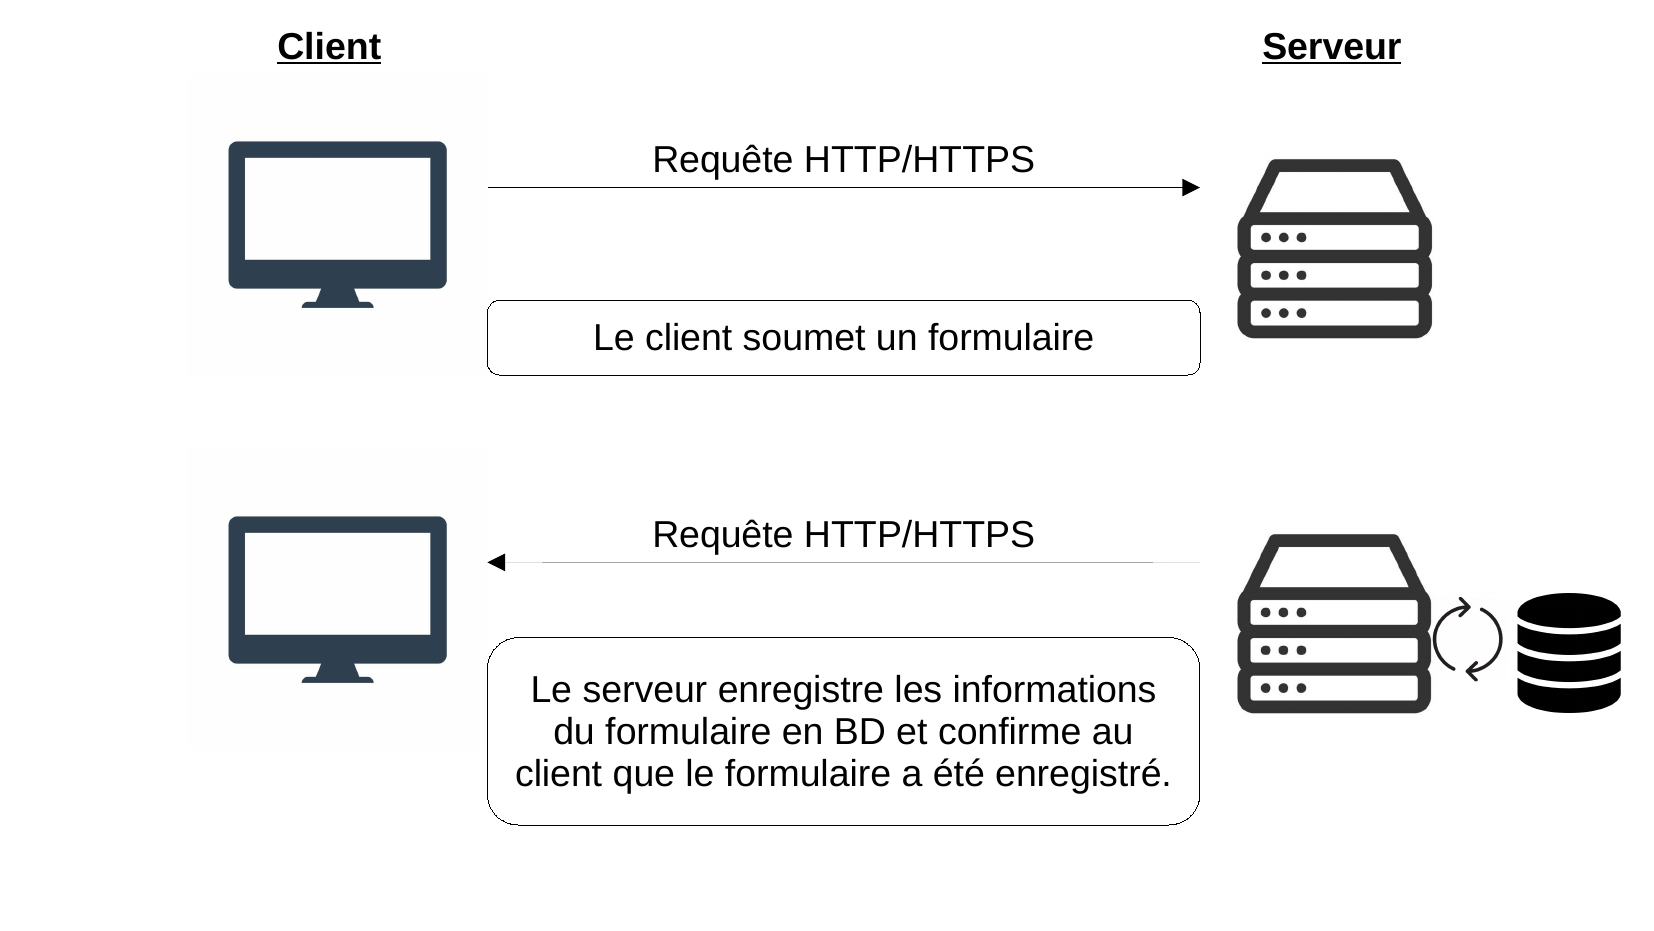

Client
Serveur
Requête HTTP/HTTPS
Le client soumet un formulaire
Requête HTTP/HTTPS
Le serveur enregistre les informations du formulaire en BD et confirme au client que le formulaire a été enregistré.